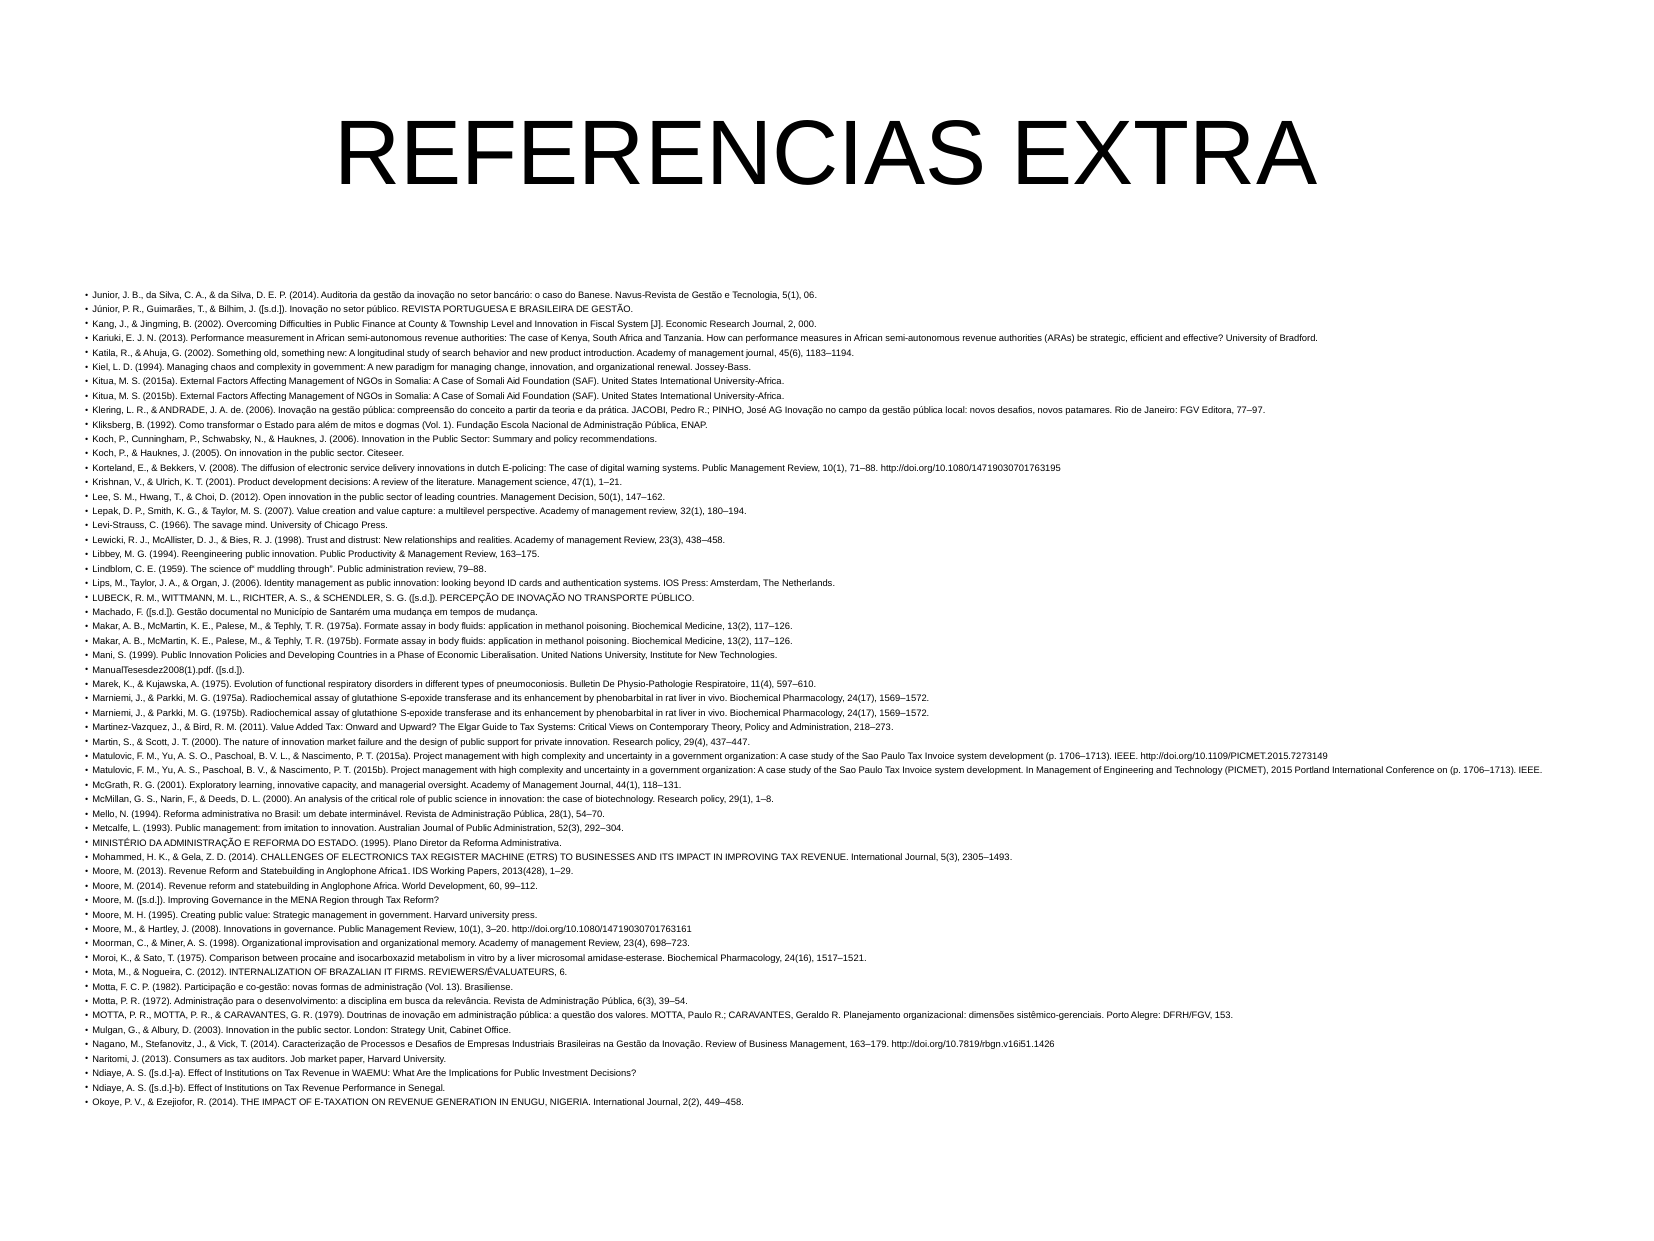

# REFERENCIAS EXTRA
Junior, J. B., da Silva, C. A., & da Silva, D. E. P. (2014). Auditoria da gestão da inovação no setor bancário: o caso do Banese. Navus-Revista de Gestão e Tecnologia, 5(1), 06.
Júnior, P. R., Guimarães, T., & Bilhim, J. ([s.d.]). Inovação no setor público. REVISTA PORTUGUESA E BRASILEIRA DE GESTÃO.
Kang, J., & Jingming, B. (2002). Overcoming Difficulties in Public Finance at County & Township Level and Innovation in Fiscal System [J]. Economic Research Journal, 2, 000.
Kariuki, E. J. N. (2013). Performance measurement in African semi-autonomous revenue authorities: The case of Kenya, South Africa and Tanzania. How can performance measures in African semi-autonomous revenue authorities (ARAs) be strategic, efficient and effective? University of Bradford.
Katila, R., & Ahuja, G. (2002). Something old, something new: A longitudinal study of search behavior and new product introduction. Academy of management journal, 45(6), 1183–1194.
Kiel, L. D. (1994). Managing chaos and complexity in government: A new paradigm for managing change, innovation, and organizational renewal. Jossey-Bass.
Kitua, M. S. (2015a). External Factors Affecting Management of NGOs in Somalia: A Case of Somali Aid Foundation (SAF). United States International University-Africa.
Kitua, M. S. (2015b). External Factors Affecting Management of NGOs in Somalia: A Case of Somali Aid Foundation (SAF). United States International University-Africa.
Klering, L. R., & ANDRADE, J. A. de. (2006). Inovação na gestão pública: compreensão do conceito a partir da teoria e da prática. JACOBI, Pedro R.; PINHO, José AG Inovação no campo da gestão pública local: novos desafios, novos patamares. Rio de Janeiro: FGV Editora, 77–97.
Kliksberg, B. (1992). Como transformar o Estado para além de mitos e dogmas (Vol. 1). Fundação Escola Nacional de Administração Pública, ENAP.
Koch, P., Cunningham, P., Schwabsky, N., & Hauknes, J. (2006). Innovation in the Public Sector: Summary and policy recommendations.
Koch, P., & Hauknes, J. (2005). On innovation in the public sector. Citeseer.
Korteland, E., & Bekkers, V. (2008). The diffusion of electronic service delivery innovations in dutch E-policing: The case of digital warning systems. Public Management Review, 10(1), 71–88. http://doi.org/10.1080/14719030701763195
Krishnan, V., & Ulrich, K. T. (2001). Product development decisions: A review of the literature. Management science, 47(1), 1–21.
Lee, S. M., Hwang, T., & Choi, D. (2012). Open innovation in the public sector of leading countries. Management Decision, 50(1), 147–162.
Lepak, D. P., Smith, K. G., & Taylor, M. S. (2007). Value creation and value capture: a multilevel perspective. Academy of management review, 32(1), 180–194.
Levi-Strauss, C. (1966). The savage mind. University of Chicago Press.
Lewicki, R. J., McAllister, D. J., & Bies, R. J. (1998). Trust and distrust: New relationships and realities. Academy of management Review, 23(3), 438–458.
Libbey, M. G. (1994). Reengineering public innovation. Public Productivity & Management Review, 163–175.
Lindblom, C. E. (1959). The science of“ muddling through”. Public administration review, 79–88.
Lips, M., Taylor, J. A., & Organ, J. (2006). Identity management as public innovation: looking beyond ID cards and authentication systems. IOS Press: Amsterdam, The Netherlands.
LUBECK, R. M., WITTMANN, M. L., RICHTER, A. S., & SCHENDLER, S. G. ([s.d.]). PERCEPÇÃO DE INOVAÇÃO NO TRANSPORTE PÚBLICO.
Machado, F. ([s.d.]). Gestão documental no Município de Santarém uma mudança em tempos de mudança.
Makar, A. B., McMartin, K. E., Palese, M., & Tephly, T. R. (1975a). Formate assay in body fluids: application in methanol poisoning. Biochemical Medicine, 13(2), 117–126.
Makar, A. B., McMartin, K. E., Palese, M., & Tephly, T. R. (1975b). Formate assay in body fluids: application in methanol poisoning. Biochemical Medicine, 13(2), 117–126.
Mani, S. (1999). Public Innovation Policies and Developing Countries in a Phase of Economic Liberalisation. United Nations University, Institute for New Technologies.
ManualTesesdez2008(1).pdf. ([s.d.]).
Marek, K., & Kujawska, A. (1975). Evolution of functional respiratory disorders in different types of pneumoconiosis. Bulletin De Physio-Pathologie Respiratoire, 11(4), 597–610.
Marniemi, J., & Parkki, M. G. (1975a). Radiochemical assay of glutathione S-epoxide transferase and its enhancement by phenobarbital in rat liver in vivo. Biochemical Pharmacology, 24(17), 1569–1572.
Marniemi, J., & Parkki, M. G. (1975b). Radiochemical assay of glutathione S-epoxide transferase and its enhancement by phenobarbital in rat liver in vivo. Biochemical Pharmacology, 24(17), 1569–1572.
Martinez-Vazquez, J., & Bird, R. M. (2011). Value Added Tax: Onward and Upward? The Elgar Guide to Tax Systems: Critical Views on Contemporary Theory, Policy and Administration, 218–273.
Martin, S., & Scott, J. T. (2000). The nature of innovation market failure and the design of public support for private innovation. Research policy, 29(4), 437–447.
Matulovic, F. M., Yu, A. S. O., Paschoal, B. V. L., & Nascimento, P. T. (2015a). Project management with high complexity and uncertainty in a government organization: A case study of the Sao Paulo Tax Invoice system development (p. 1706–1713). IEEE. http://doi.org/10.1109/PICMET.2015.7273149
Matulovic, F. M., Yu, A. S., Paschoal, B. V., & Nascimento, P. T. (2015b). Project management with high complexity and uncertainty in a government organization: A case study of the Sao Paulo Tax Invoice system development. In Management of Engineering and Technology (PICMET), 2015 Portland International Conference on (p. 1706–1713). IEEE.
McGrath, R. G. (2001). Exploratory learning, innovative capacity, and managerial oversight. Academy of Management Journal, 44(1), 118–131.
McMillan, G. S., Narin, F., & Deeds, D. L. (2000). An analysis of the critical role of public science in innovation: the case of biotechnology. Research policy, 29(1), 1–8.
Mello, N. (1994). Reforma administrativa no Brasil: um debate interminável. Revista de Administração Pública, 28(1), 54–70.
Metcalfe, L. (1993). Public management: from imitation to innovation. Australian Journal of Public Administration, 52(3), 292–304.
MINISTÉRIO DA ADMINISTRAÇÃO E REFORMA DO ESTADO. (1995). Plano Diretor da Reforma Administrativa.
Mohammed, H. K., & Gela, Z. D. (2014). CHALLENGES OF ELECTRONICS TAX REGISTER MACHINE (ETRS) TO BUSINESSES AND ITS IMPACT IN IMPROVING TAX REVENUE. International Journal, 5(3), 2305–1493.
Moore, M. (2013). Revenue Reform and Statebuilding in Anglophone Africa1. IDS Working Papers, 2013(428), 1–29.
Moore, M. (2014). Revenue reform and statebuilding in Anglophone Africa. World Development, 60, 99–112.
Moore, M. ([s.d.]). Improving Governance in the MENA Region through Tax Reform?
Moore, M. H. (1995). Creating public value: Strategic management in government. Harvard university press.
Moore, M., & Hartley, J. (2008). Innovations in governance. Public Management Review, 10(1), 3–20. http://doi.org/10.1080/14719030701763161
Moorman, C., & Miner, A. S. (1998). Organizational improvisation and organizational memory. Academy of management Review, 23(4), 698–723.
Moroi, K., & Sato, T. (1975). Comparison between procaine and isocarboxazid metabolism in vitro by a liver microsomal amidase-esterase. Biochemical Pharmacology, 24(16), 1517–1521.
Mota, M., & Nogueira, C. (2012). INTERNALIZATION OF BRAZALIAN IT FIRMS. REVIEWERS/ÉVALUATEURS, 6.
Motta, F. C. P. (1982). Participação e co-gestão: novas formas de administração (Vol. 13). Brasiliense.
Motta, P. R. (1972). Administração para o desenvolvimento: a disciplina em busca da relevância. Revista de Administração Pública, 6(3), 39–54.
MOTTA, P. R., MOTTA, P. R., & CARAVANTES, G. R. (1979). Doutrinas de inovação em administração pública: a questão dos valores. MOTTA, Paulo R.; CARAVANTES, Geraldo R. Planejamento organizacional: dimensões sistêmico-gerenciais. Porto Alegre: DFRH/FGV, 153.
Mulgan, G., & Albury, D. (2003). Innovation in the public sector. London: Strategy Unit, Cabinet Office.
Nagano, M., Stefanovitz, J., & Vick, T. (2014). Caracterização de Processos e Desafios de Empresas Industriais Brasileiras na Gestão da Inovação. Review of Business Management, 163–179. http://doi.org/10.7819/rbgn.v16i51.1426
Naritomi, J. (2013). Consumers as tax auditors. Job market paper, Harvard University.
Ndiaye, A. S. ([s.d.]-a). Effect of Institutions on Tax Revenue in WAEMU: What Are the Implications for Public Investment Decisions?
Ndiaye, A. S. ([s.d.]-b). Effect of Institutions on Tax Revenue Performance in Senegal.
Okoye, P. V., & Ezejiofor, R. (2014). THE IMPACT OF E-TAXATION ON REVENUE GENERATION IN ENUGU, NIGERIA. International Journal, 2(2), 449–458.